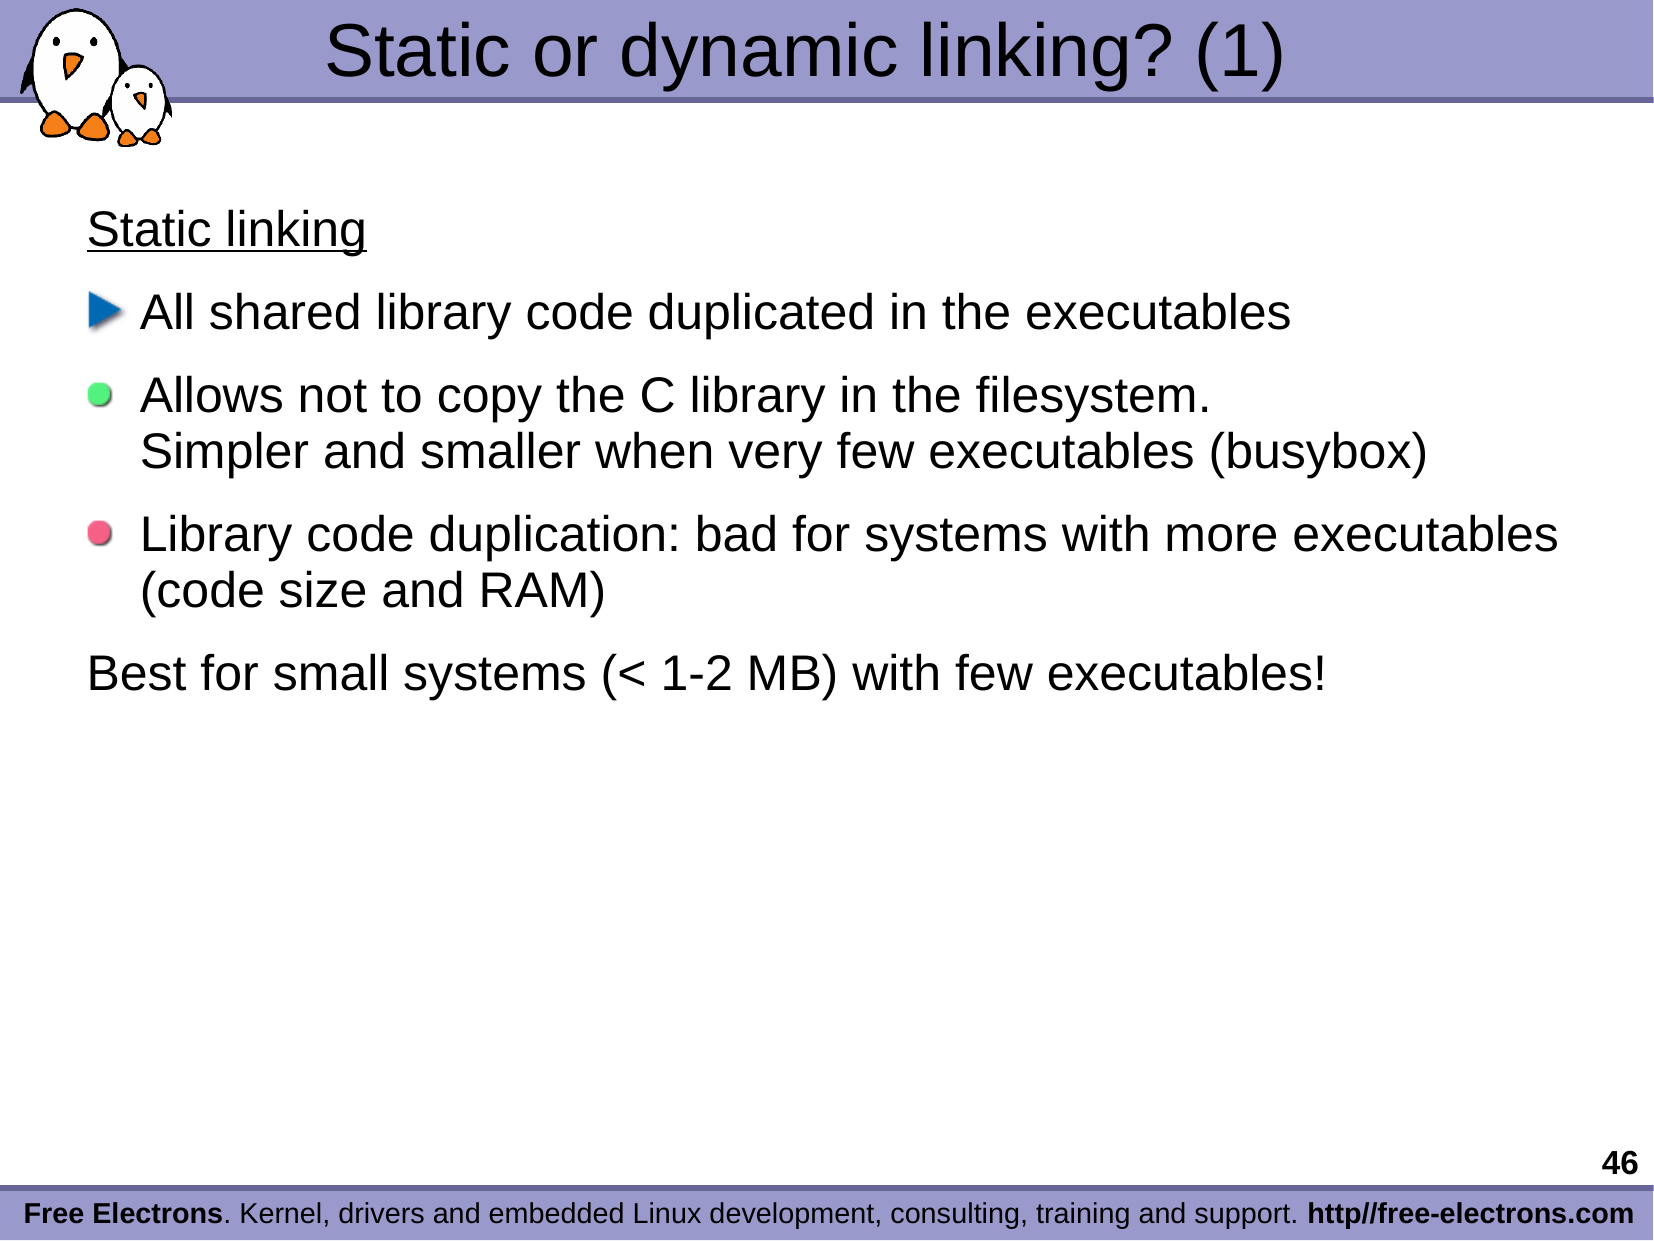

# Static or dynamic linking? (1)
Static linking
All shared library code duplicated in the executables
Allows not to copy the C library in the filesystem.
Simpler and smaller when very few executables (busybox)
Library code duplication: bad for systems with more executables (code size and RAM)
Best for small systems (< 1-2 MB) with few executables!